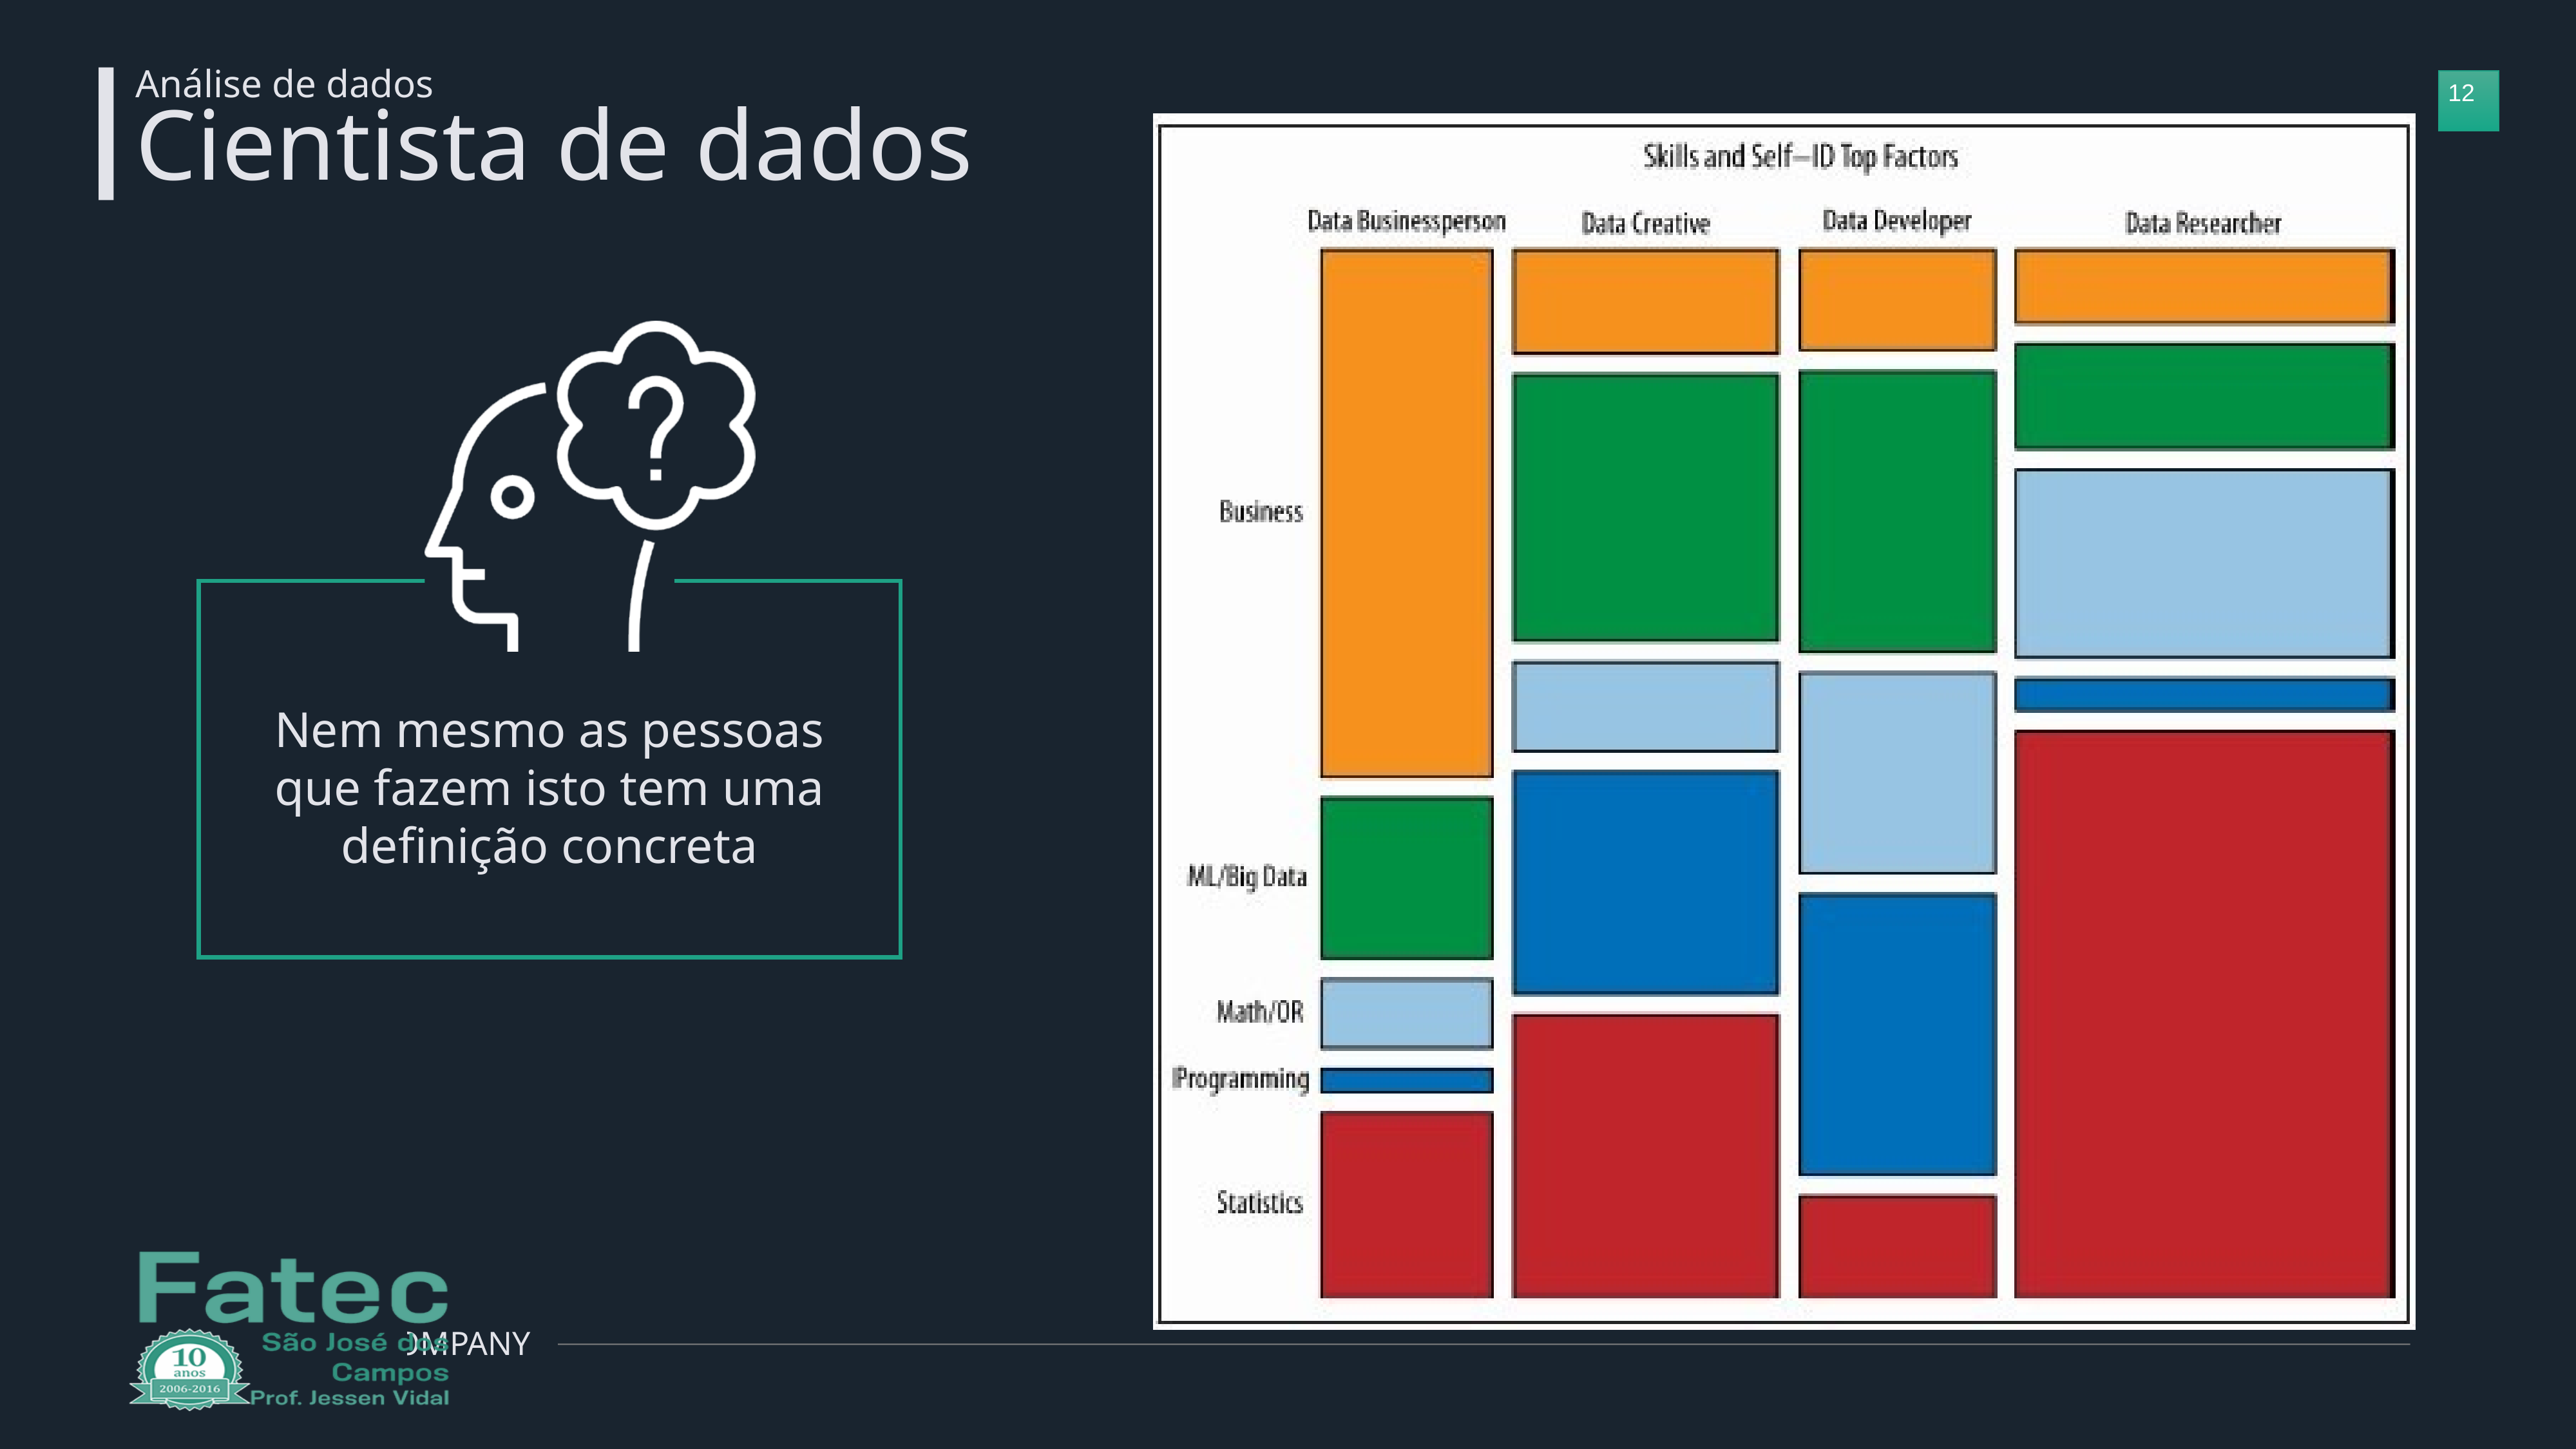

Análise de dados
Cientista de dados
Nem mesmo as pessoas que fazem isto tem uma definição concreta